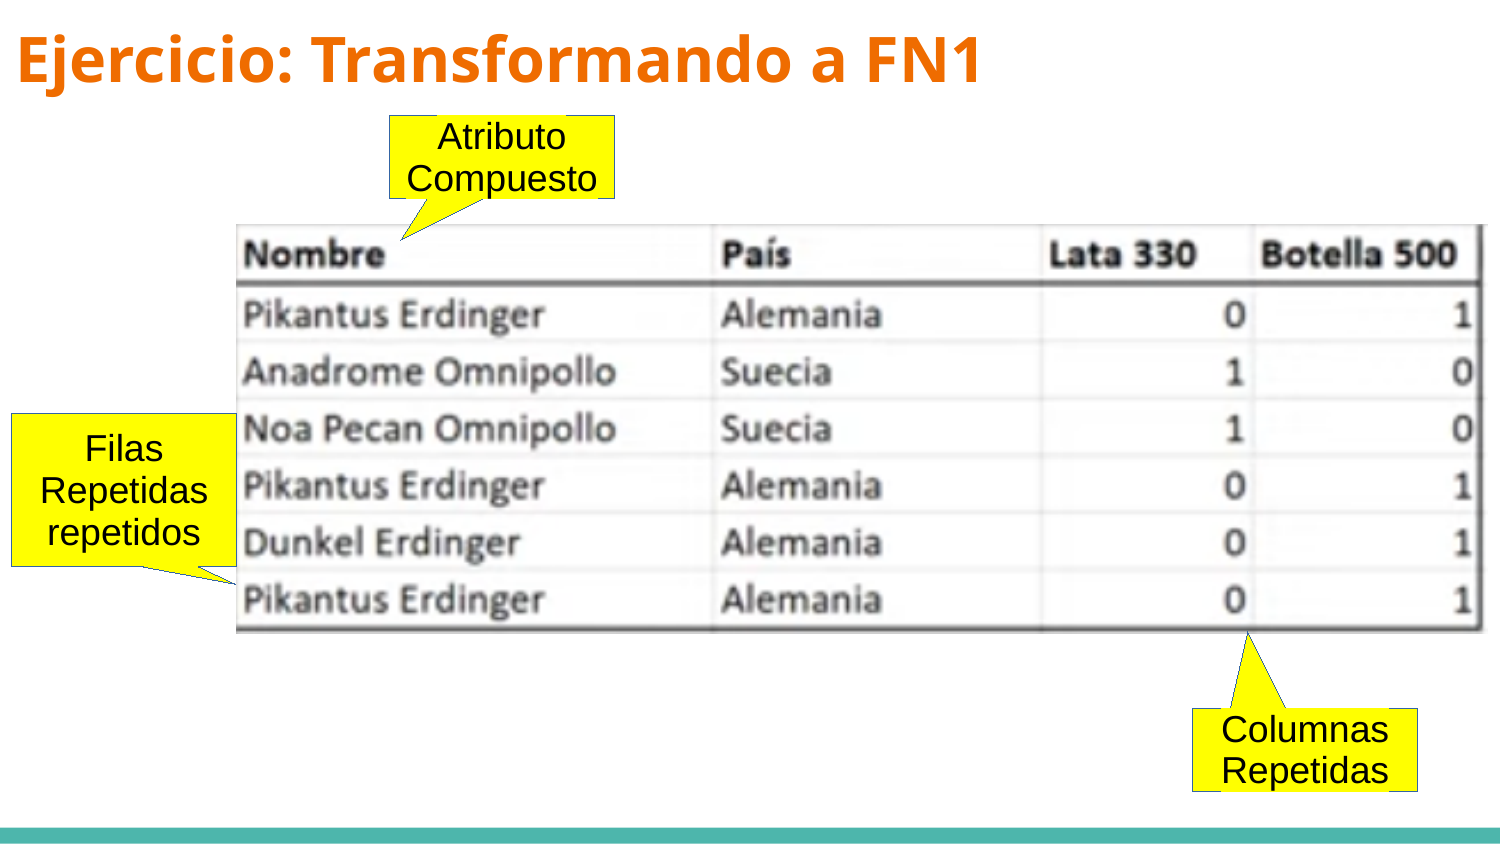

# Ejercicio: Transformando a FN1
Atributo Compuesto
Filas Repetidas repetidos
Columnas Repetidas